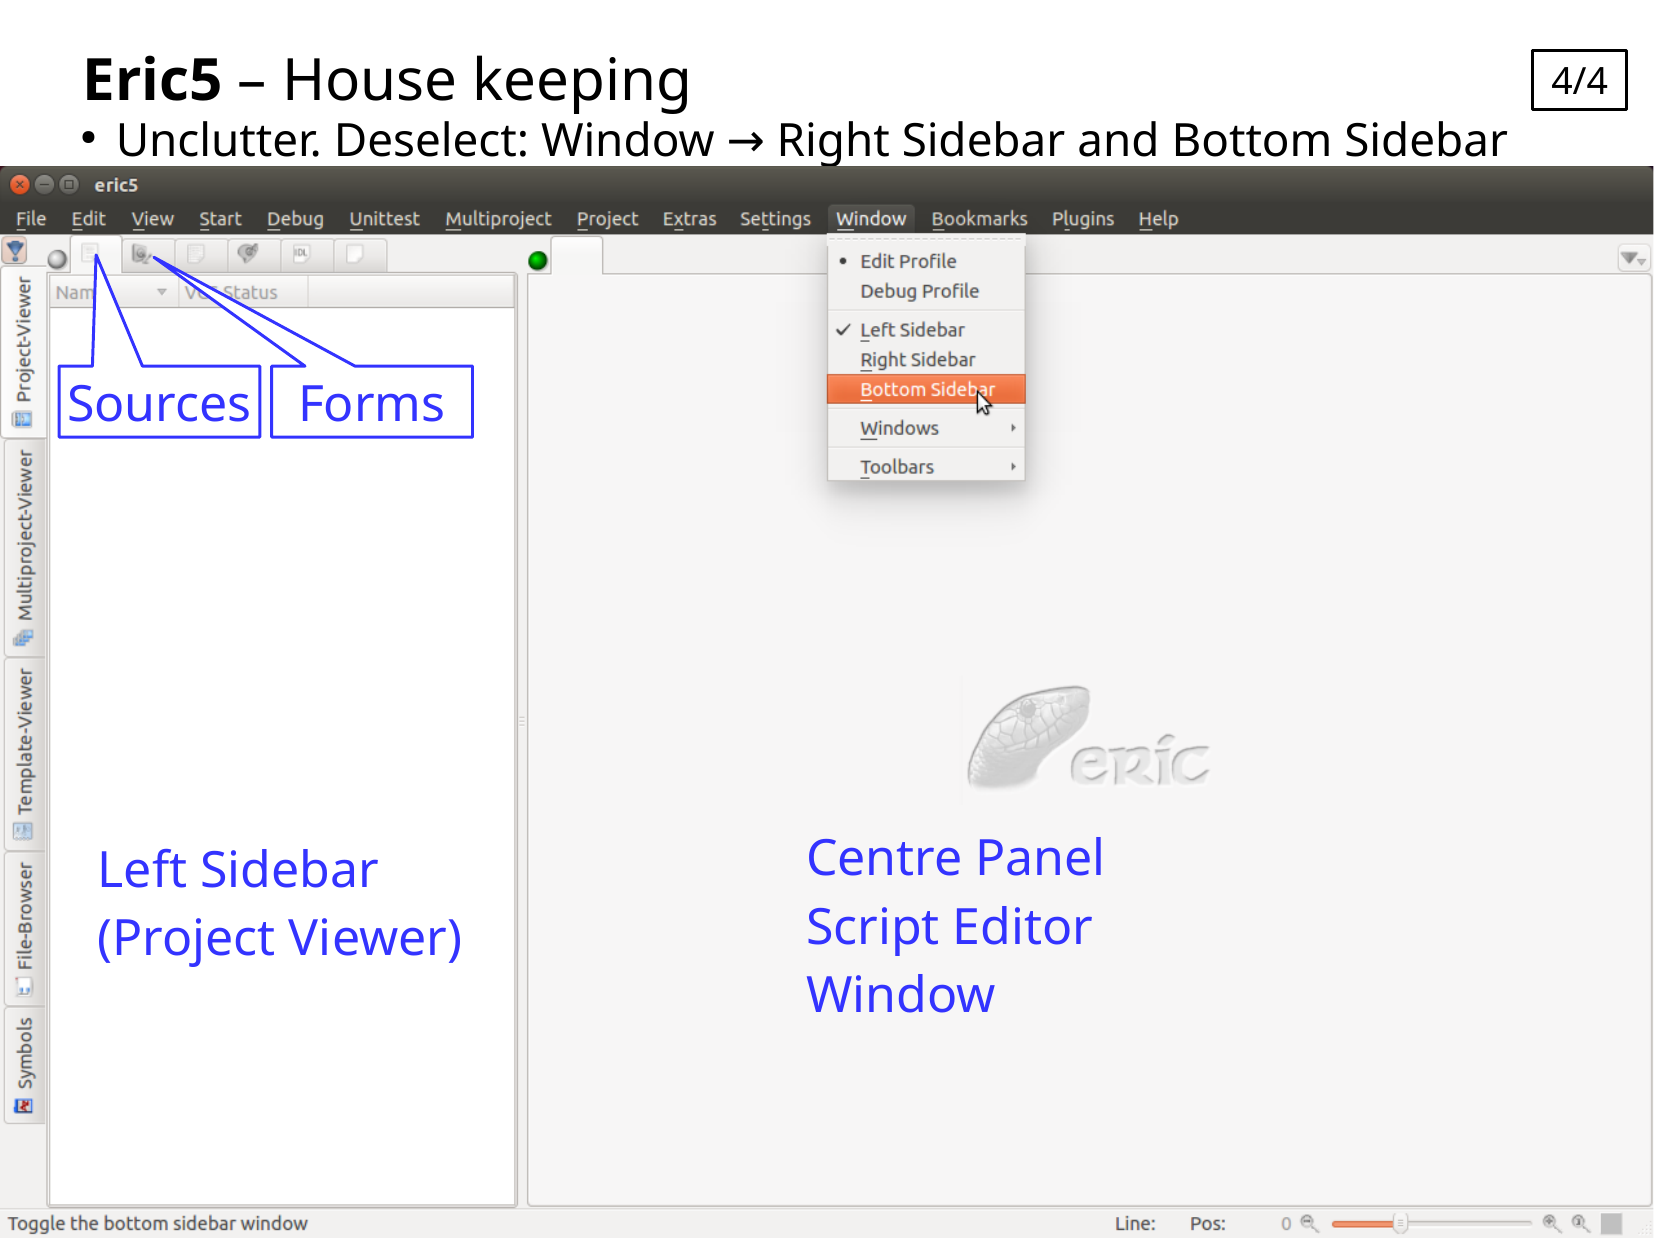

# Eric5 – House keeping
4/4
Unclutter. Deselect: Window → Right Sidebar and Bottom Sidebar
Sources
Forms
Centre Panel
Script Editor Window
Left Sidebar
(Project Viewer)
16